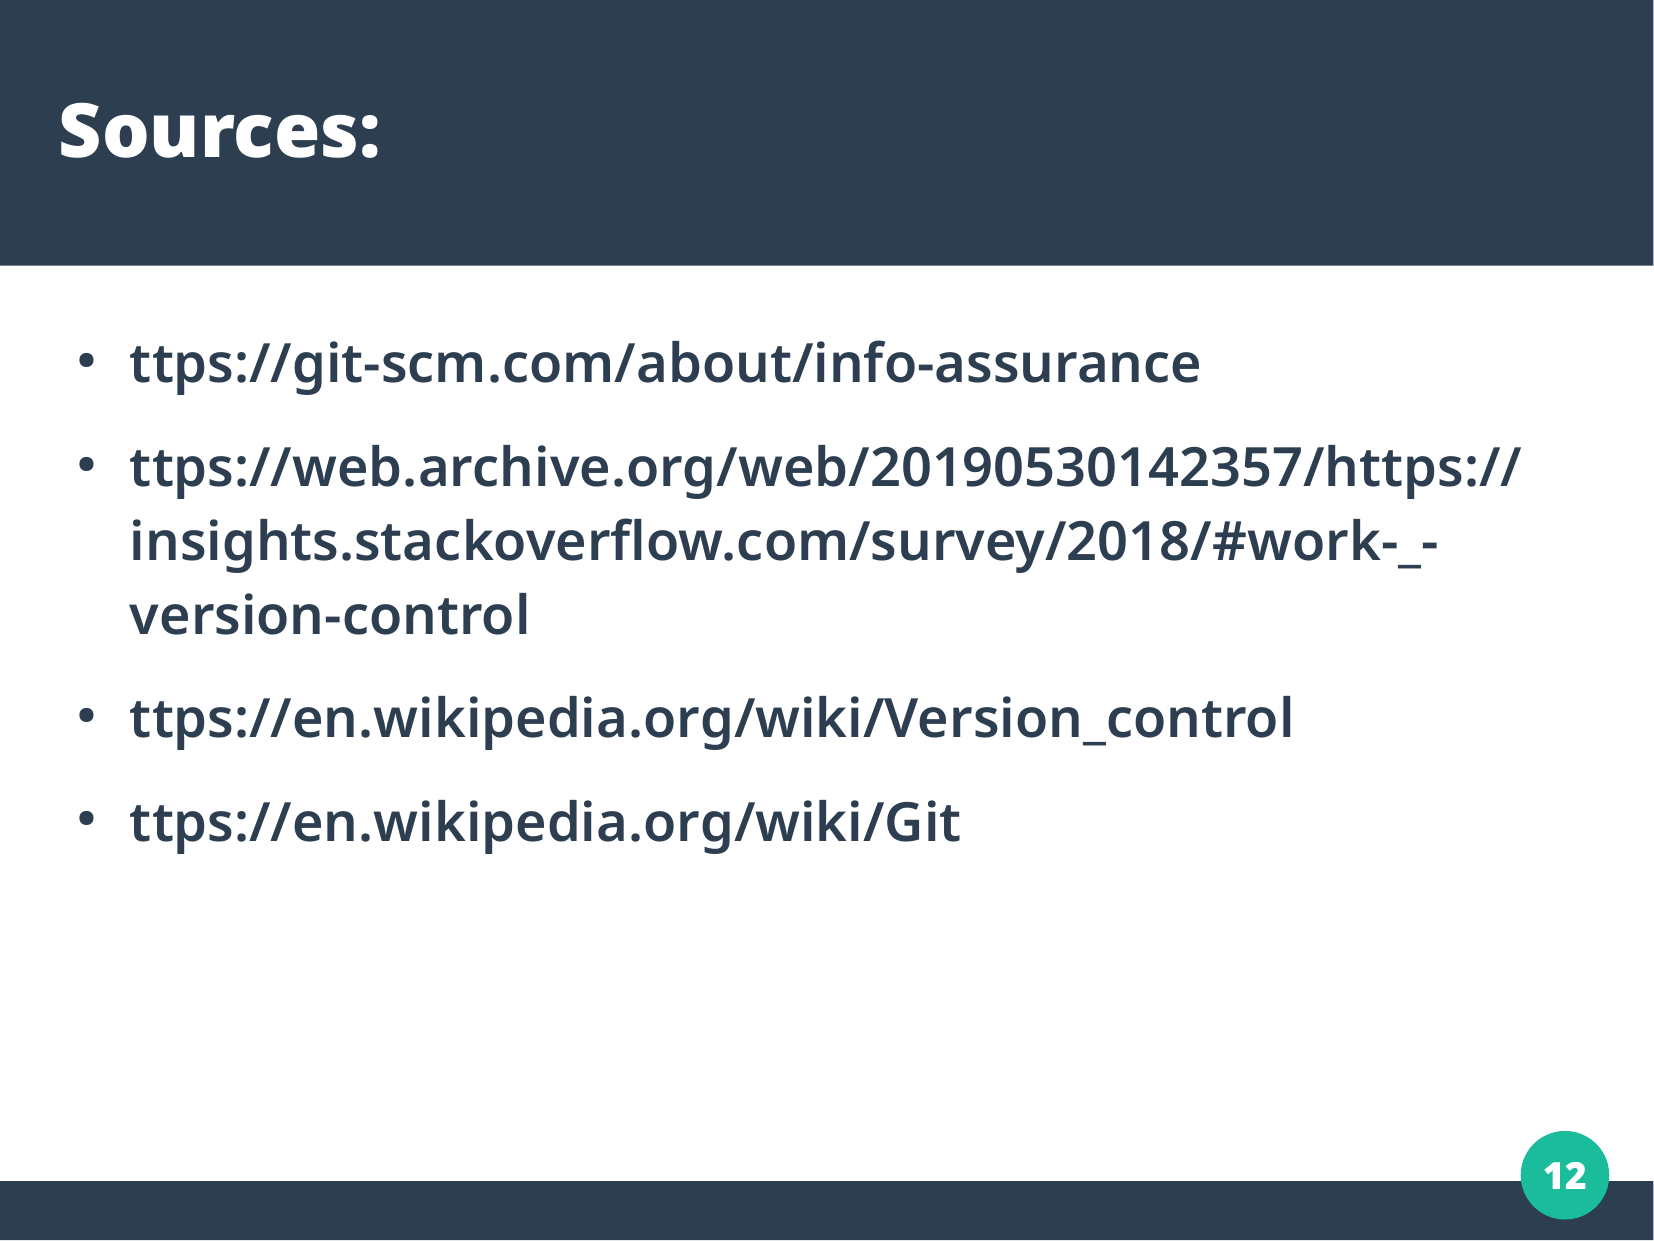

# Sources:
ttps://git-scm.com/about/info-assurance
ttps://web.archive.org/web/20190530142357/https://insights.stackoverflow.com/survey/2018/#work-_-version-control
ttps://en.wikipedia.org/wiki/Version_control
ttps://en.wikipedia.org/wiki/Git
12